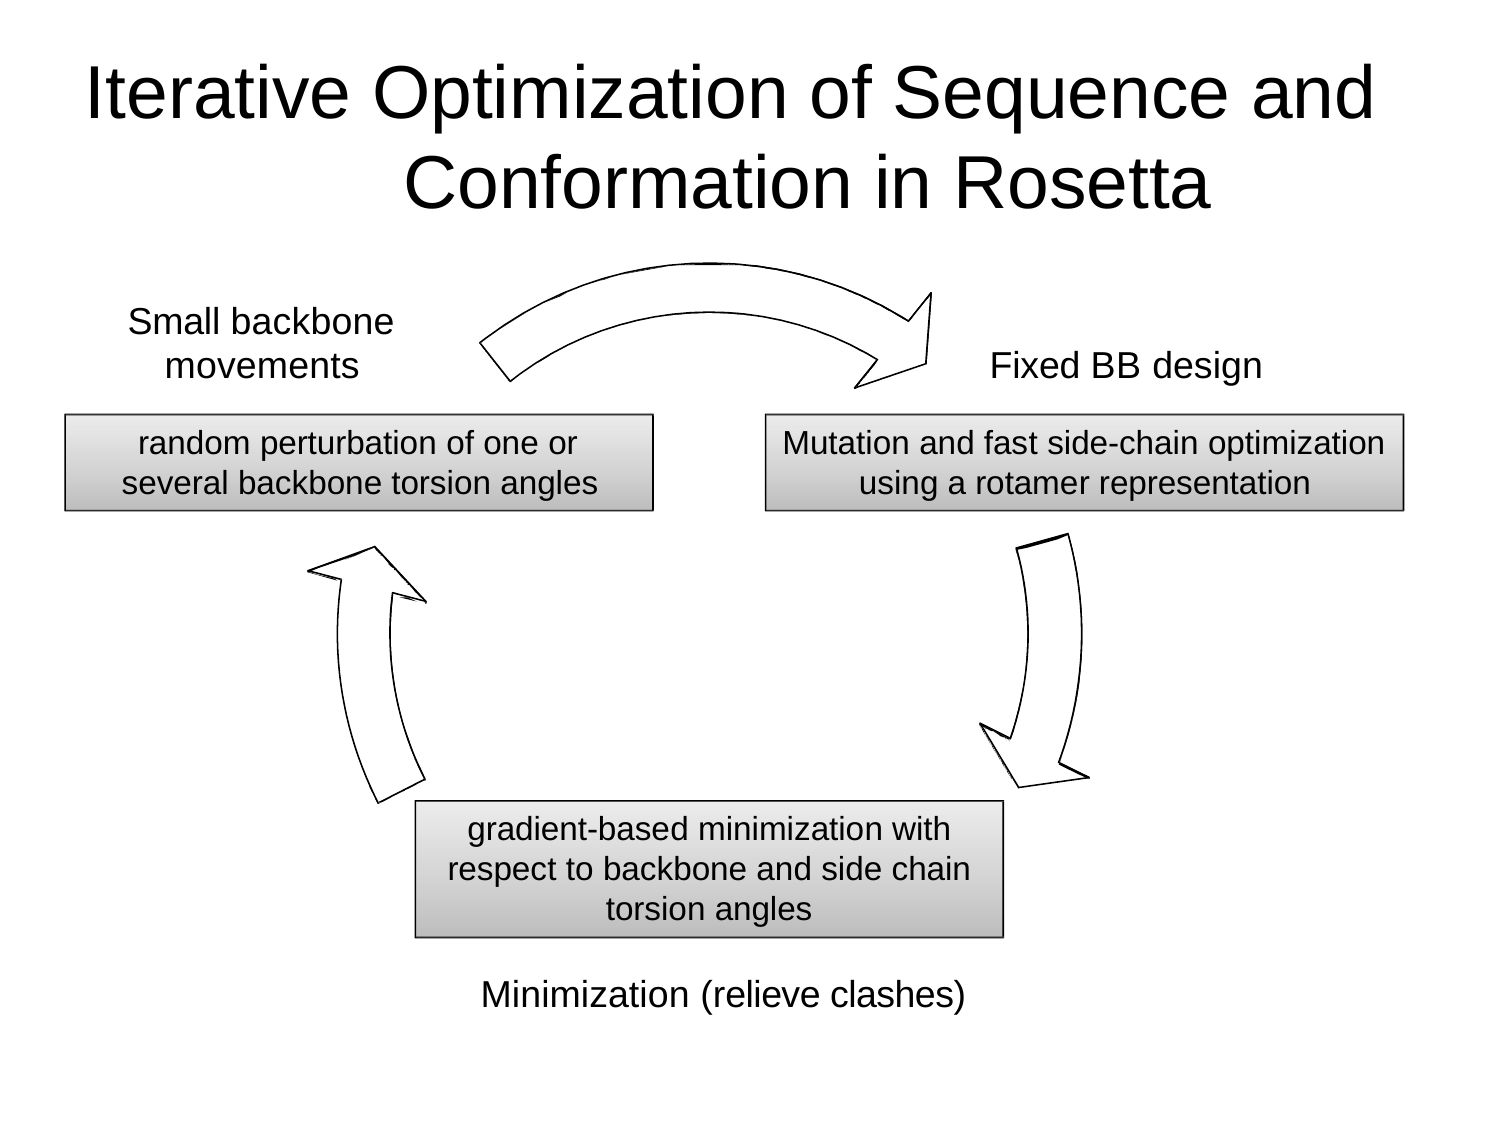

Iterative Optimization of Sequence and Conformation in Rosetta
Small backbone
movements
Fixed BB design
random perturbation of one or several backbone torsion angles
Mutation and fast side-chain optimization using a rotamer representation
gradient-based minimization with respect to backbone and side chain torsion angles
Minimization (relieve clashes)